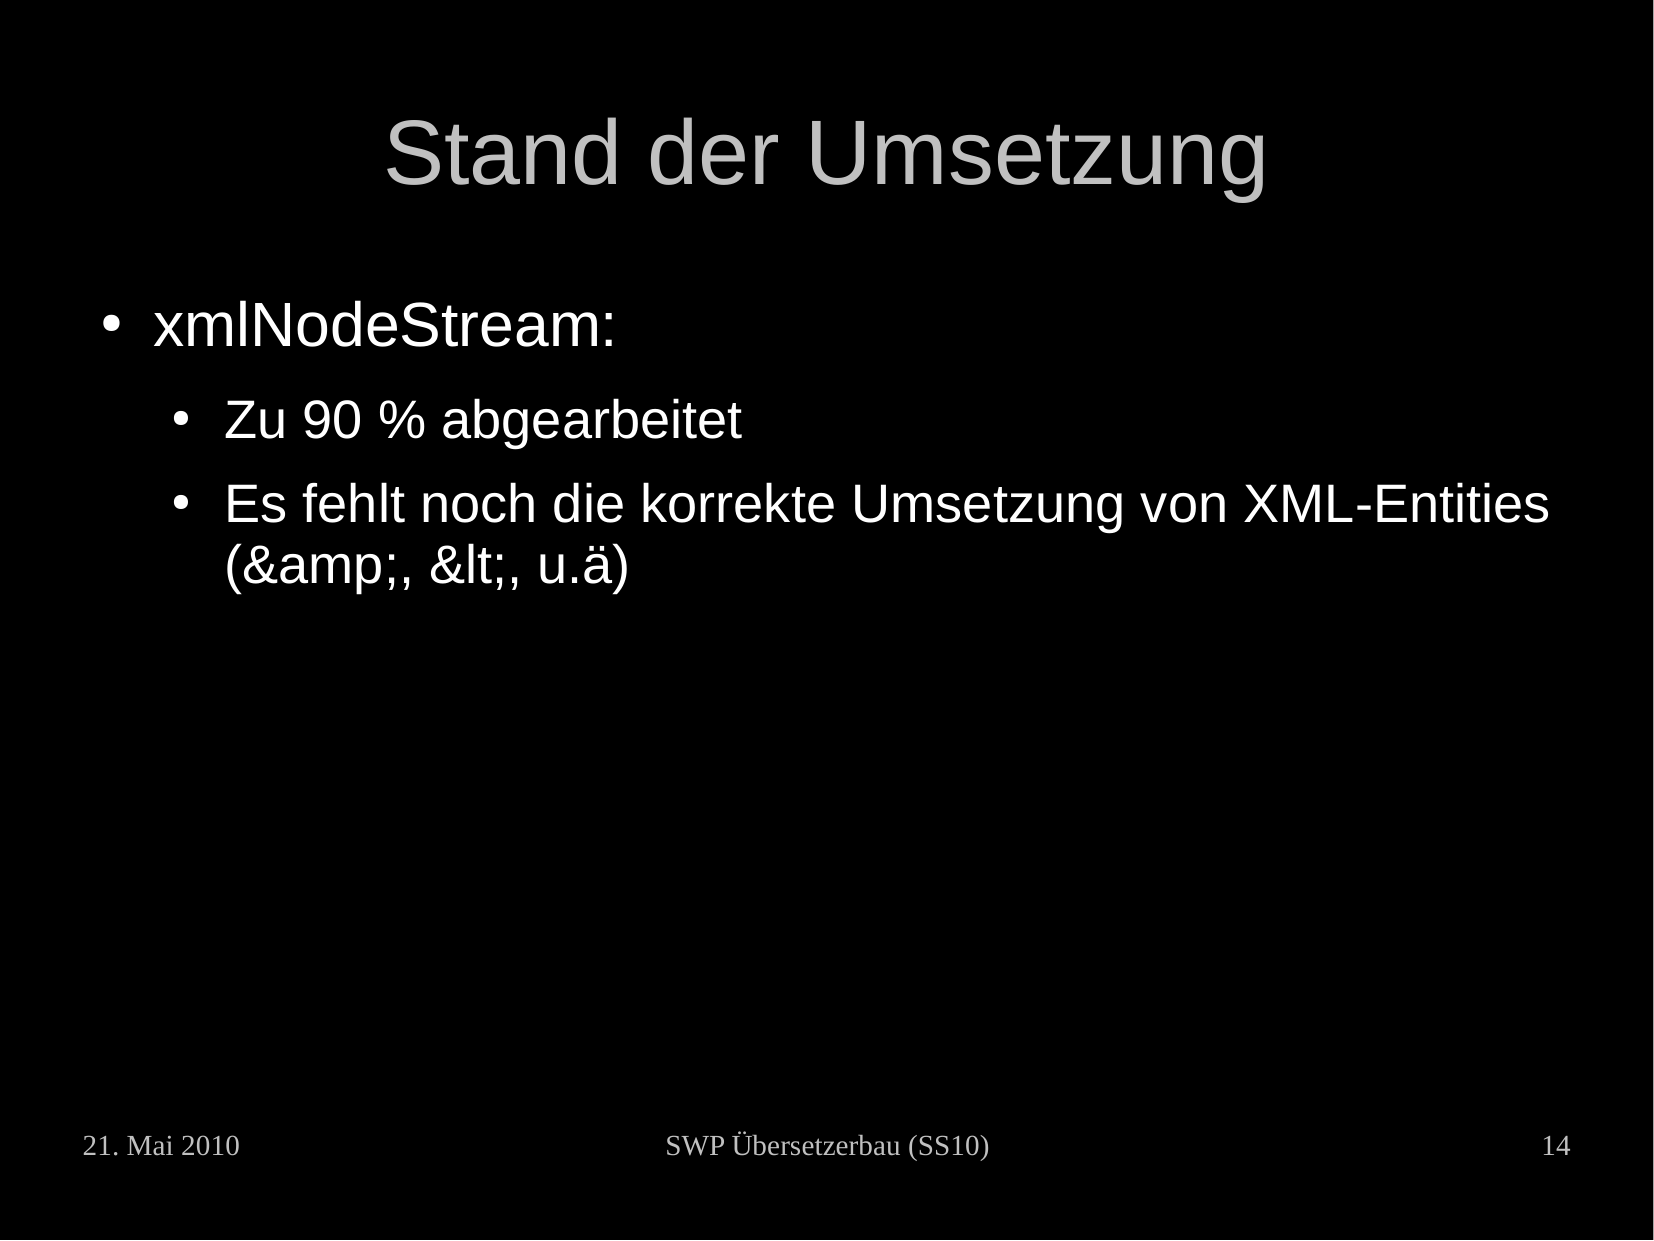

# Stand der Umsetzung
xmlNodeStream:
Zu 90 % abgearbeitet
Es fehlt noch die korrekte Umsetzung von XML-Entities (&amp;, &lt;, u.ä)
14